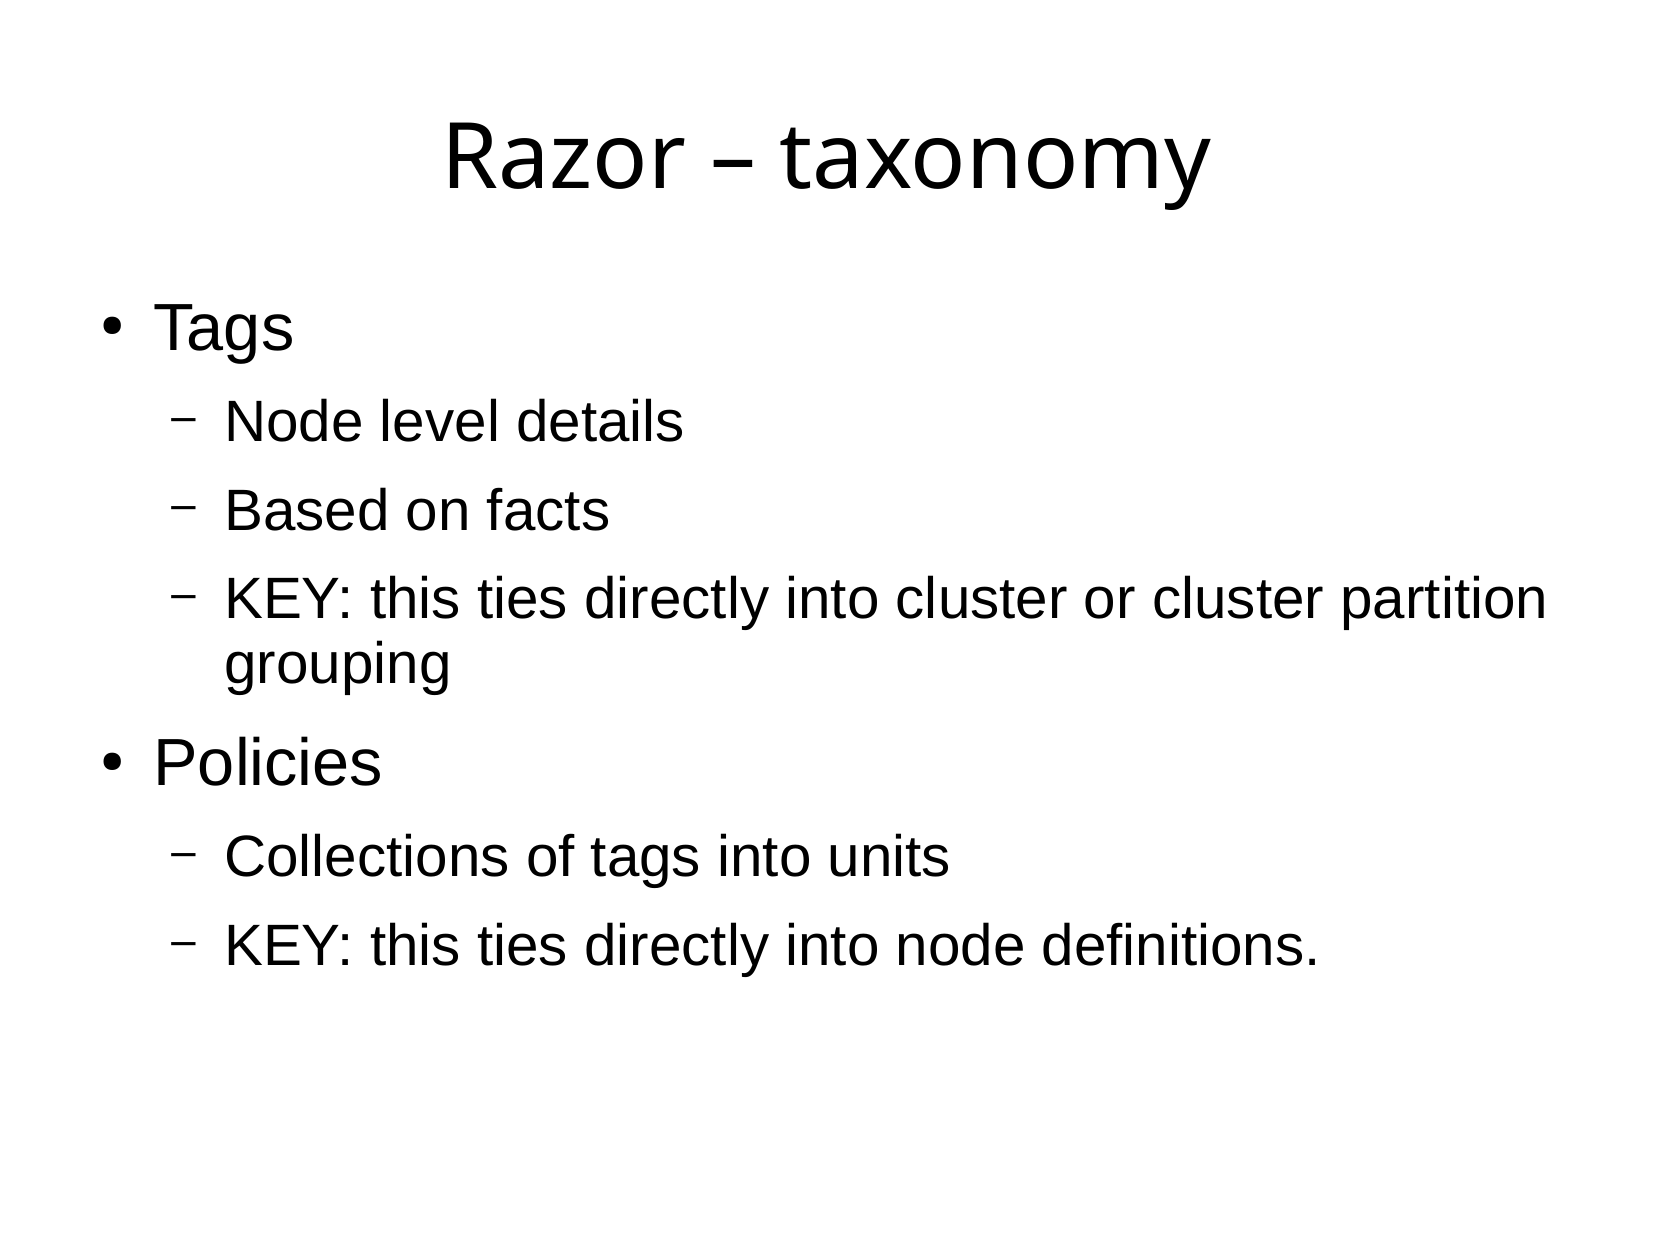

# Razor – taxonomy
Tags
Node level details
Based on facts
KEY: this ties directly into cluster or cluster partition grouping
Policies
Collections of tags into units
KEY: this ties directly into node definitions.